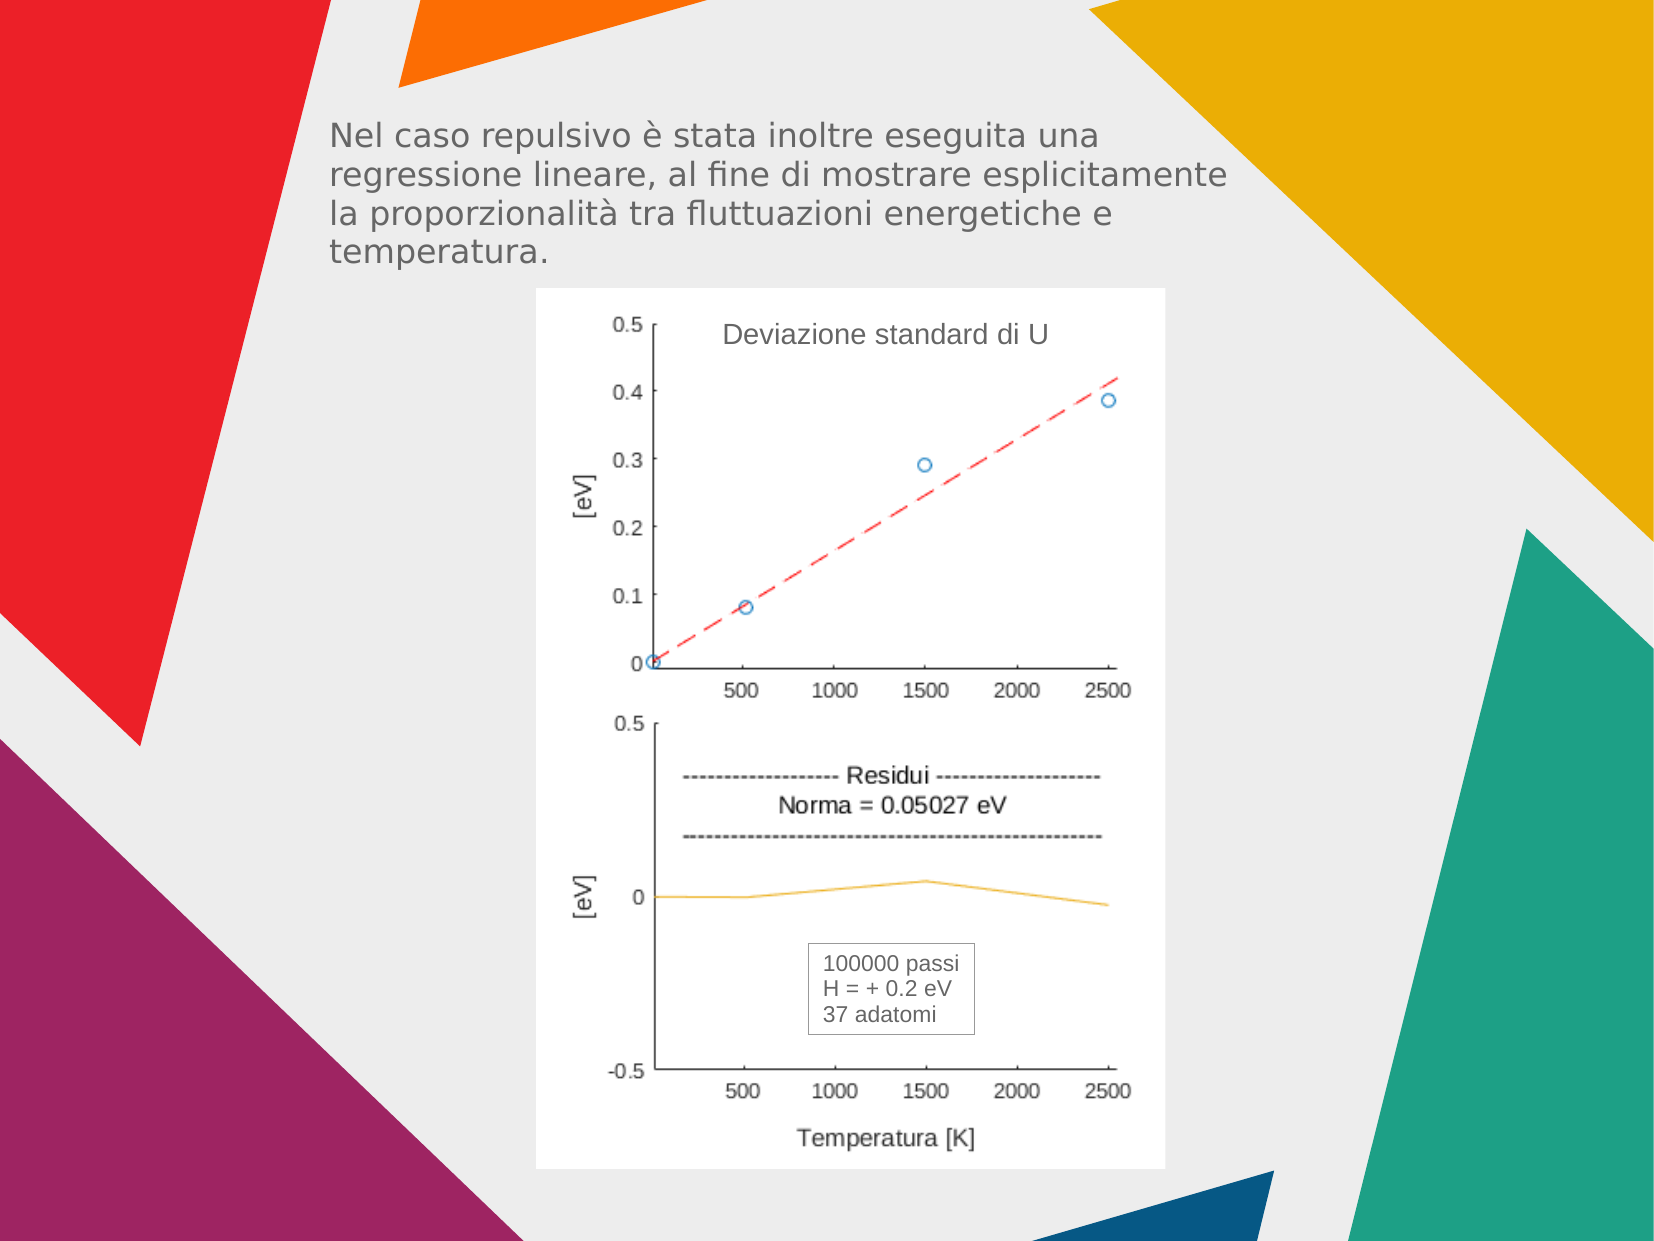

# Nel caso repulsivo è stata inoltre eseguita una regressione lineare, al fine di mostrare esplicitamente la proporzionalità tra fluttuazioni energetiche e temperatura.
Deviazione standard di U
100000 passi
H = + 0.2 eV
37 adatomi